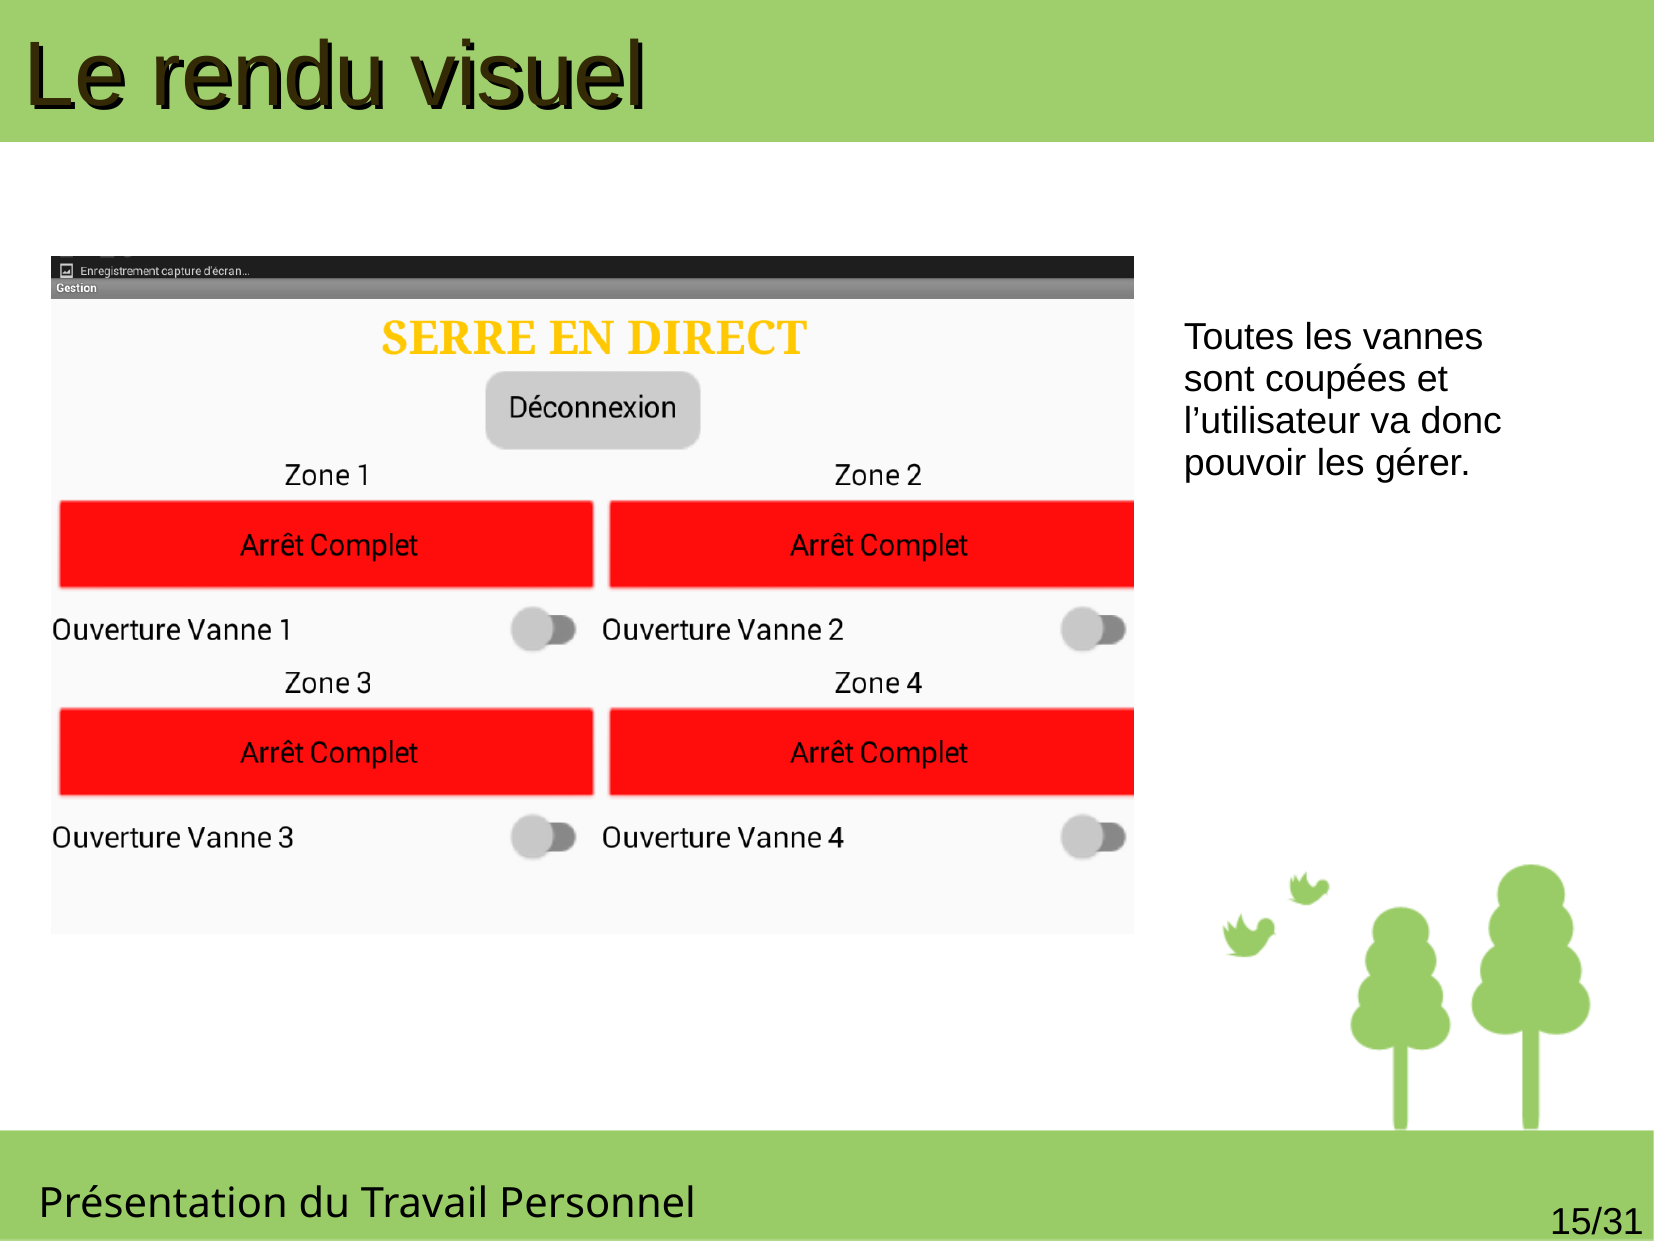

# Le rendu visuel
Toutes les vannes sont coupées et l’utilisateur va donc pouvoir les gérer.
Présentation du Travail Personnel